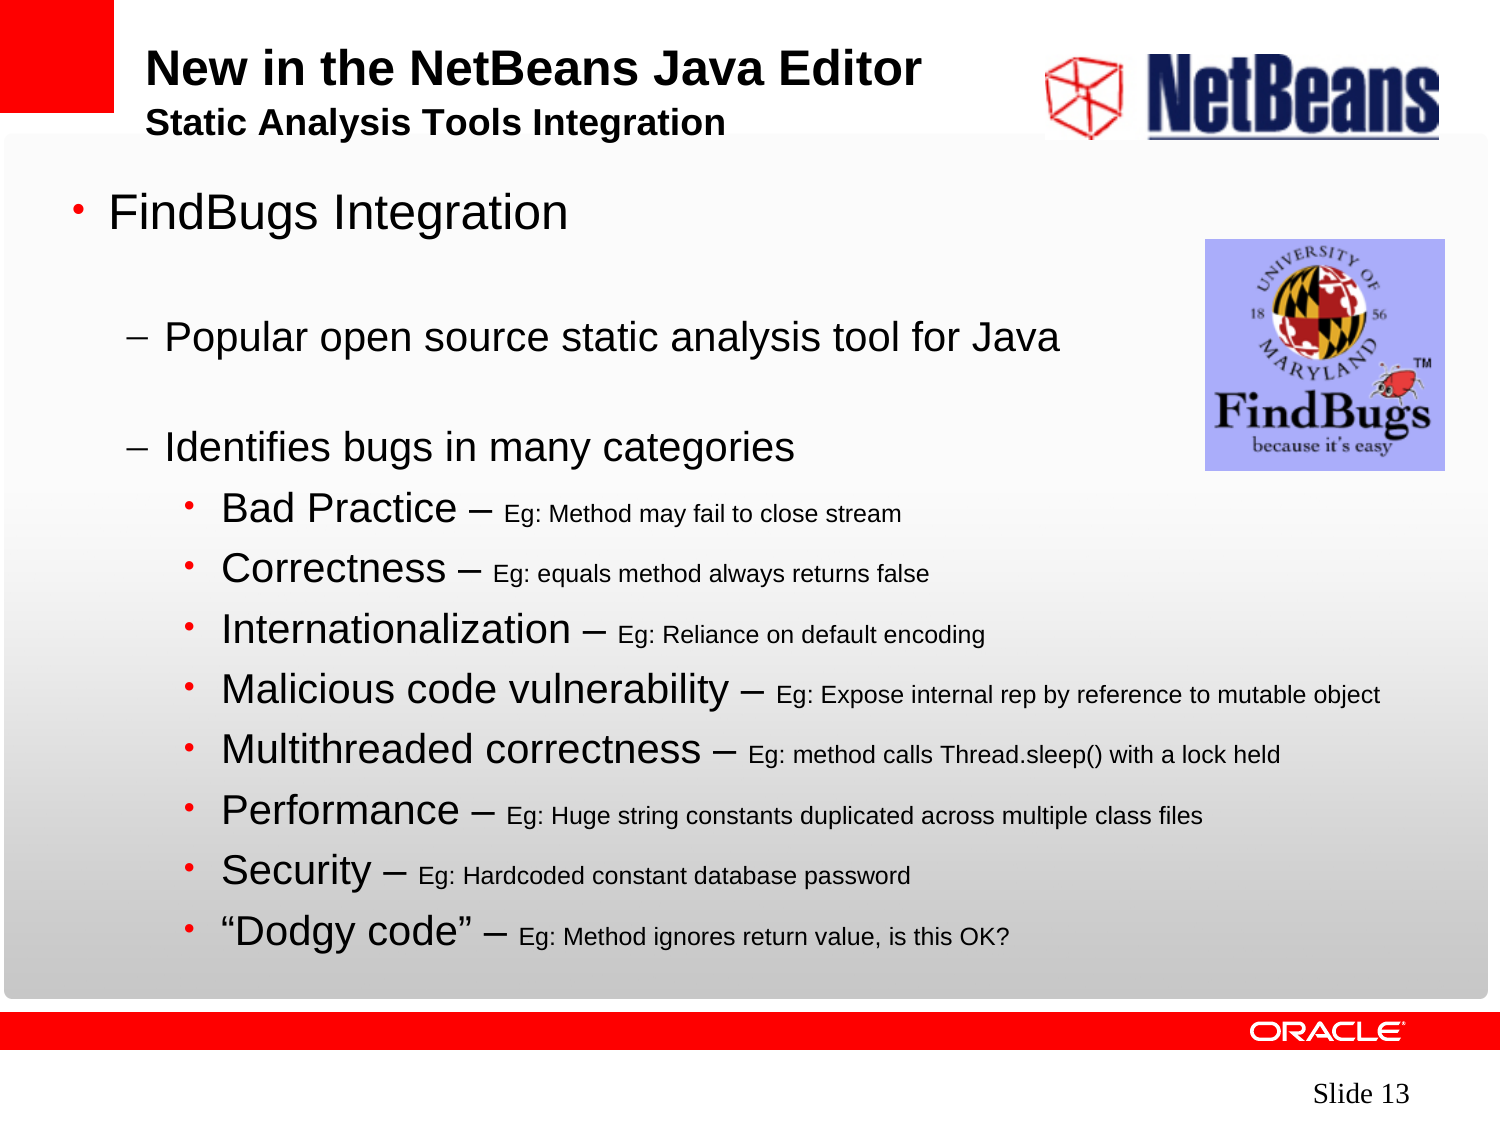

# New in the NetBeans Java Editor Static Analysis Tools Integration
FindBugs Integration
Popular open source static analysis tool for Java
Identifies bugs in many categories
Bad Practice – Eg: Method may fail to close stream
Correctness – Eg: equals method always returns false
Internationalization – Eg: Reliance on default encoding
Malicious code vulnerability – Eg: Expose internal rep by reference to mutable object
Multithreaded correctness – Eg: method calls Thread.sleep() with a lock held
Performance – Eg: Huge string constants duplicated across multiple class files
Security – Eg: Hardcoded constant database password
“Dodgy code” – Eg: Method ignores return value, is this OK?